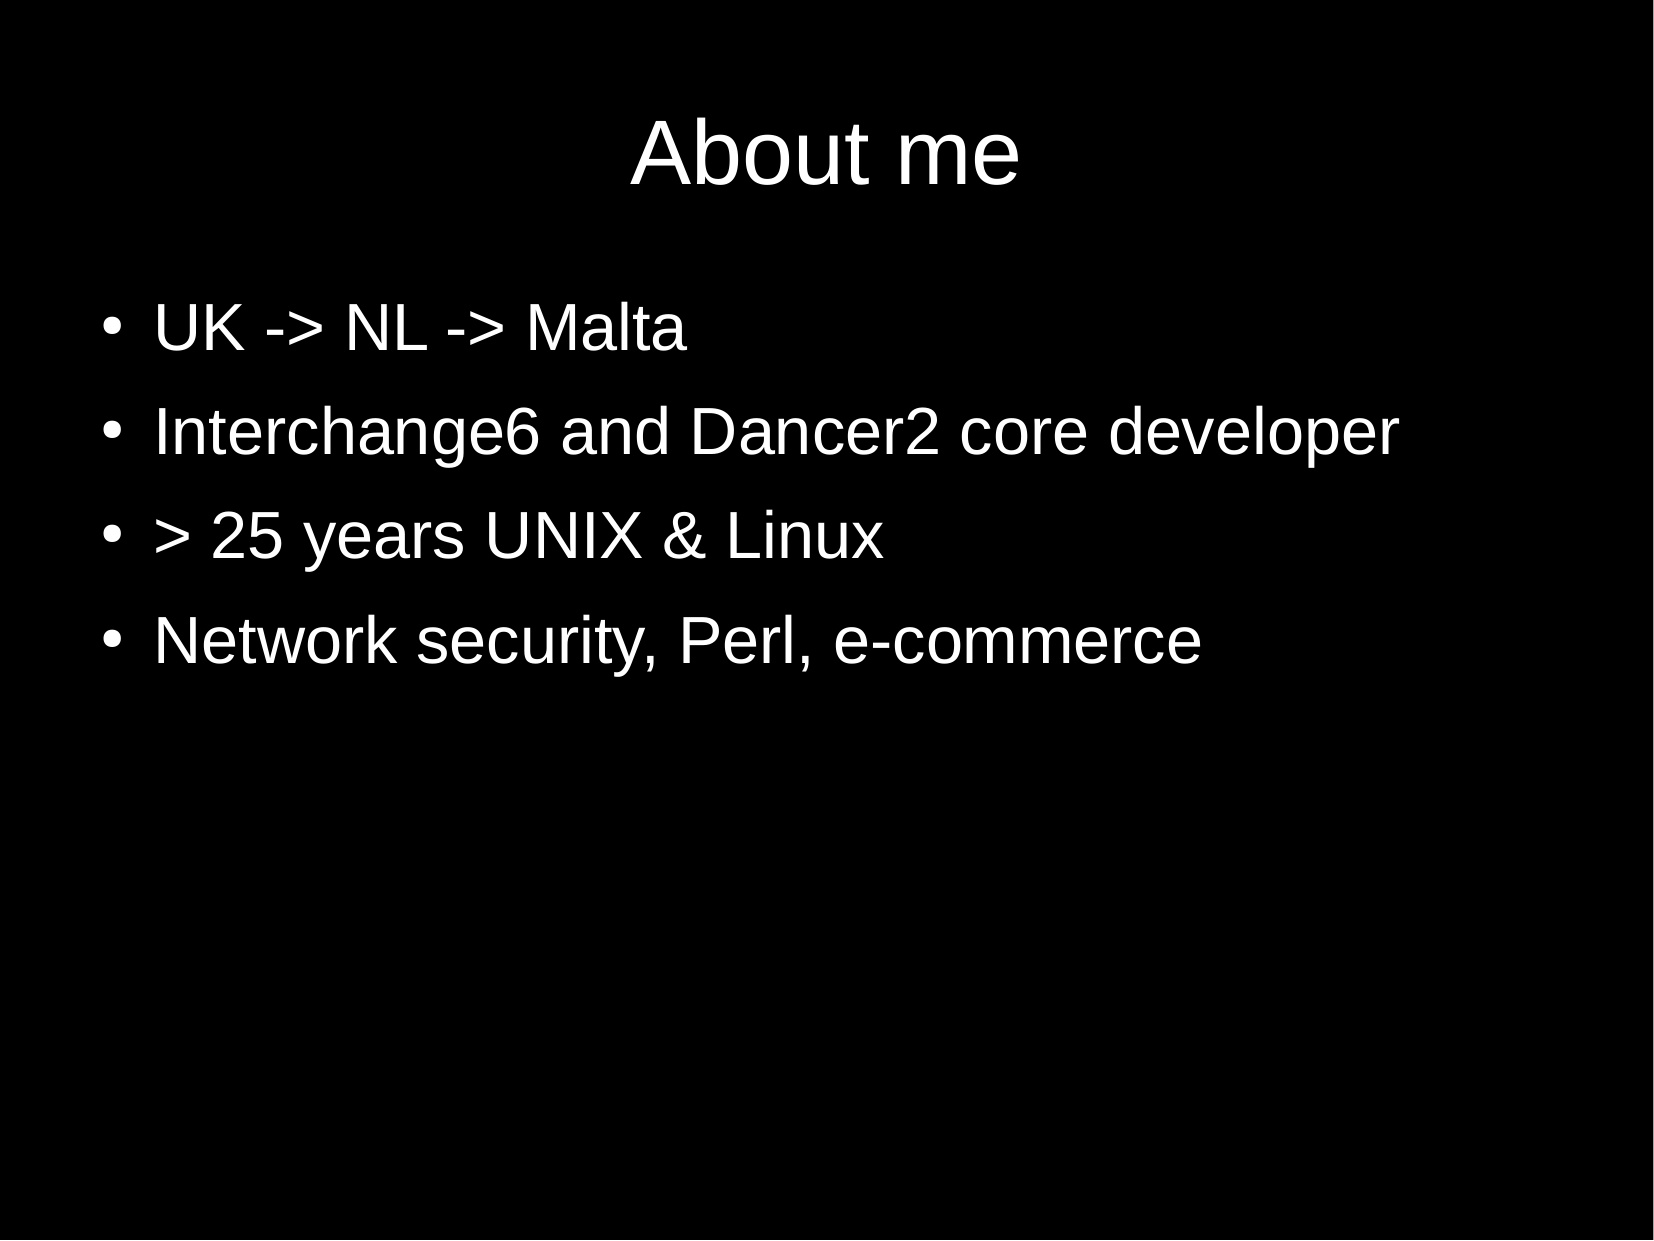

# About me
UK -> NL -> Malta
Interchange6 and Dancer2 core developer
> 25 years UNIX & Linux
Network security, Perl, e-commerce